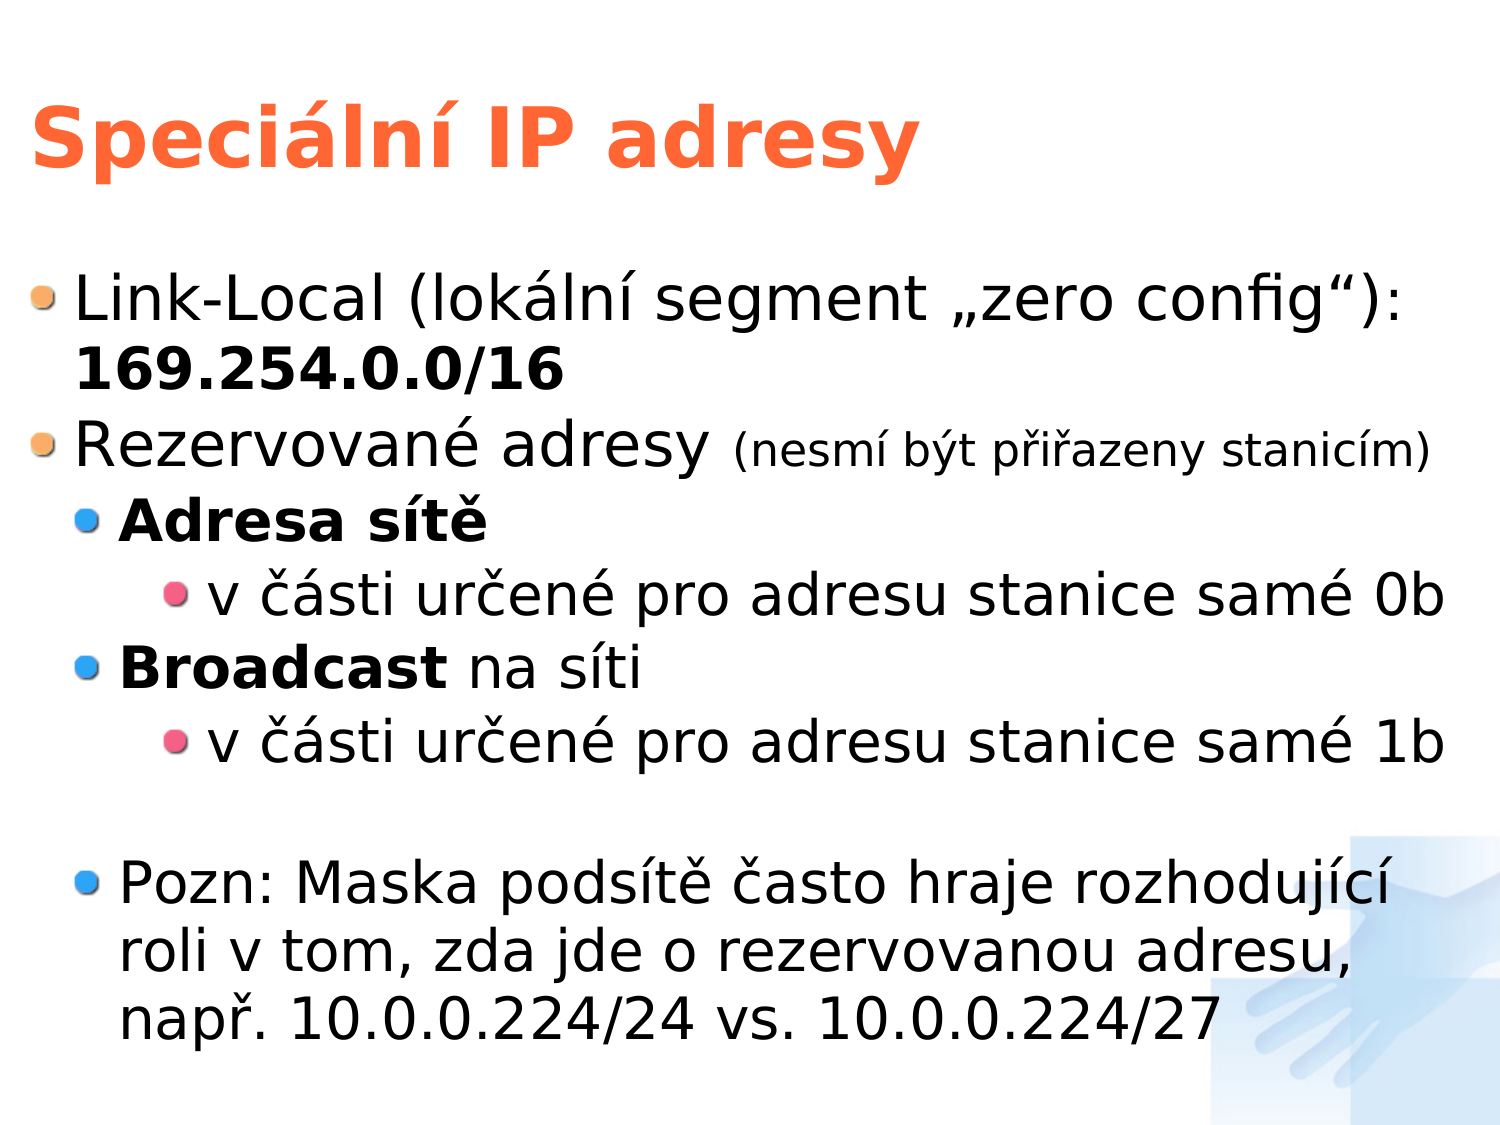

# Speciální IP adresy
Link-Local (lokální segment „zero config“): 169.254.0.0/16
Rezervované adresy (nesmí být přiřazeny stanicím)
Adresa sítě
v části určené pro adresu stanice samé 0b
Broadcast na síti
v části určené pro adresu stanice samé 1b
Pozn: Maska podsítě často hraje rozhodující roli v tom, zda jde o rezervovanou adresu, např. 10.0.0.224/24 vs. 10.0.0.224/27